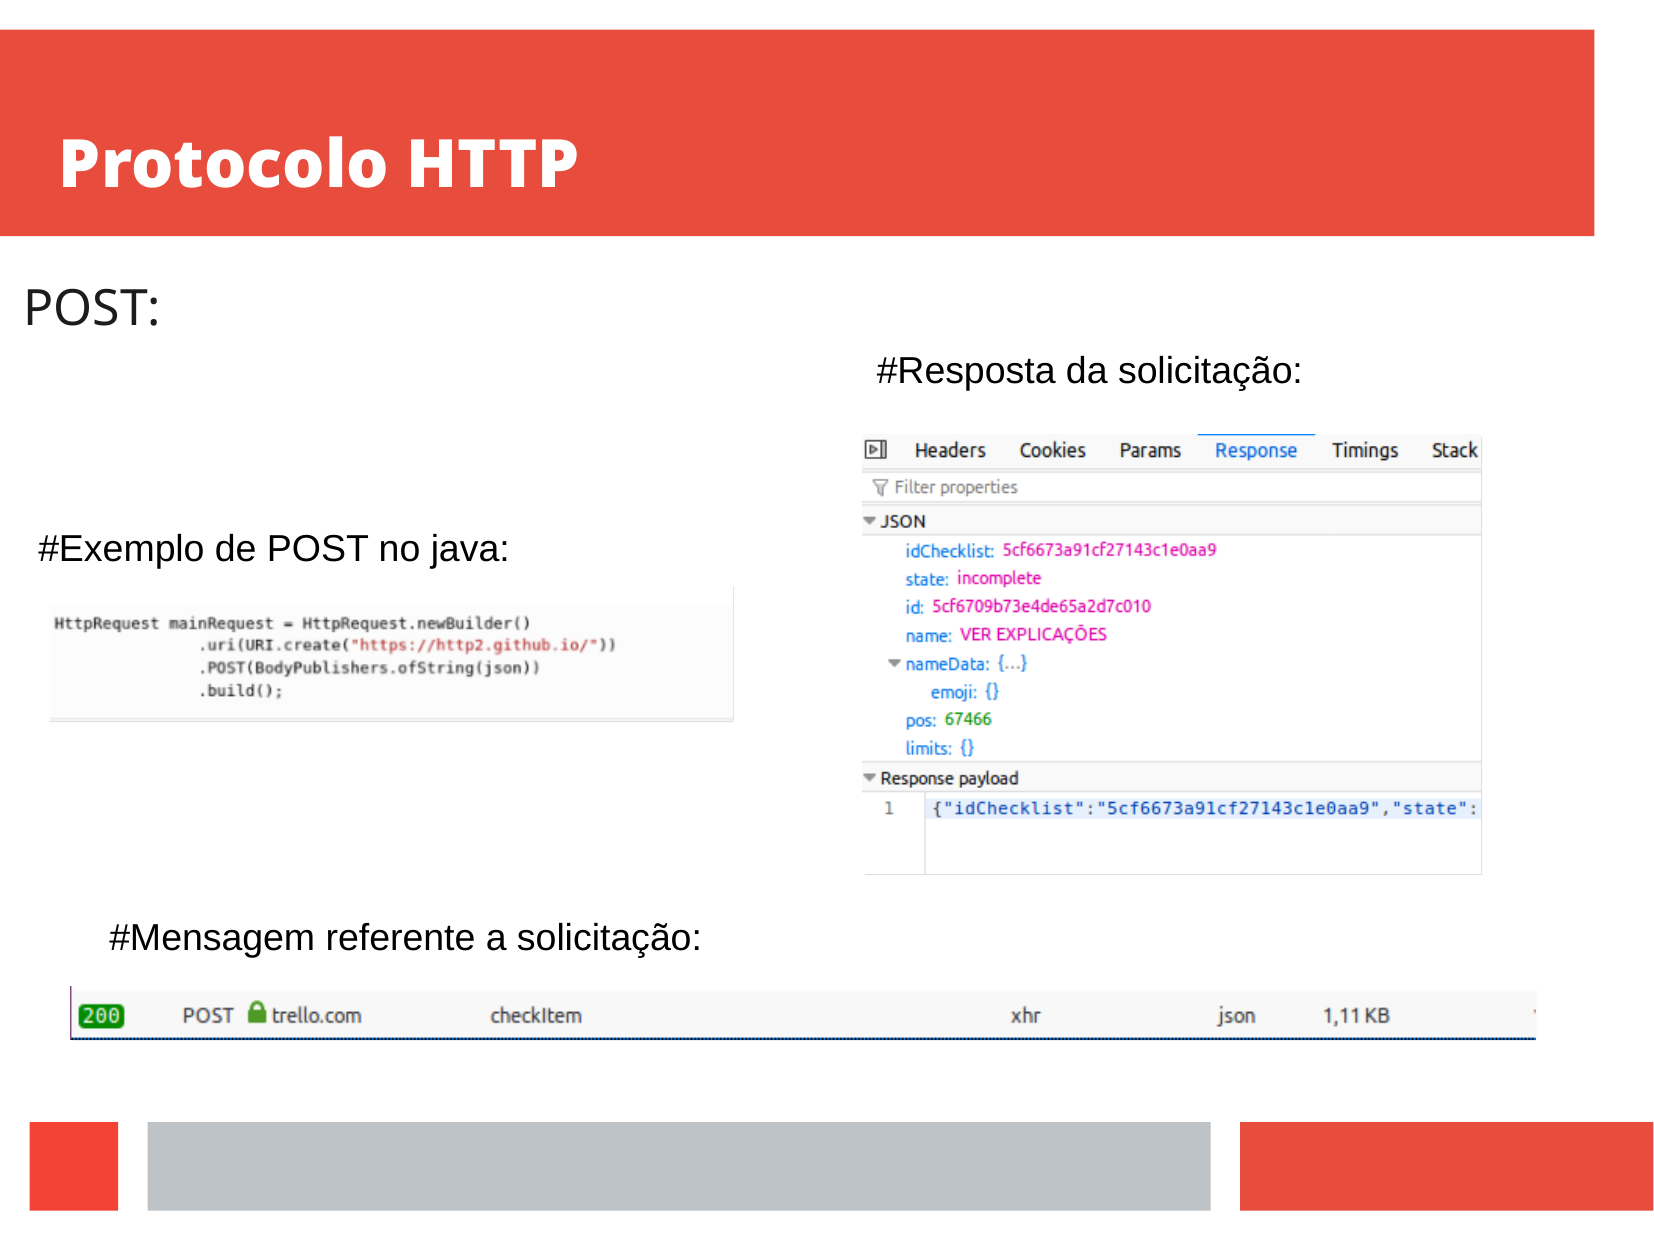

# Protocolo HTTP
POST:
#Resposta da solicitação:
#Exemplo de POST no java:
#Mensagem referente a solicitação: